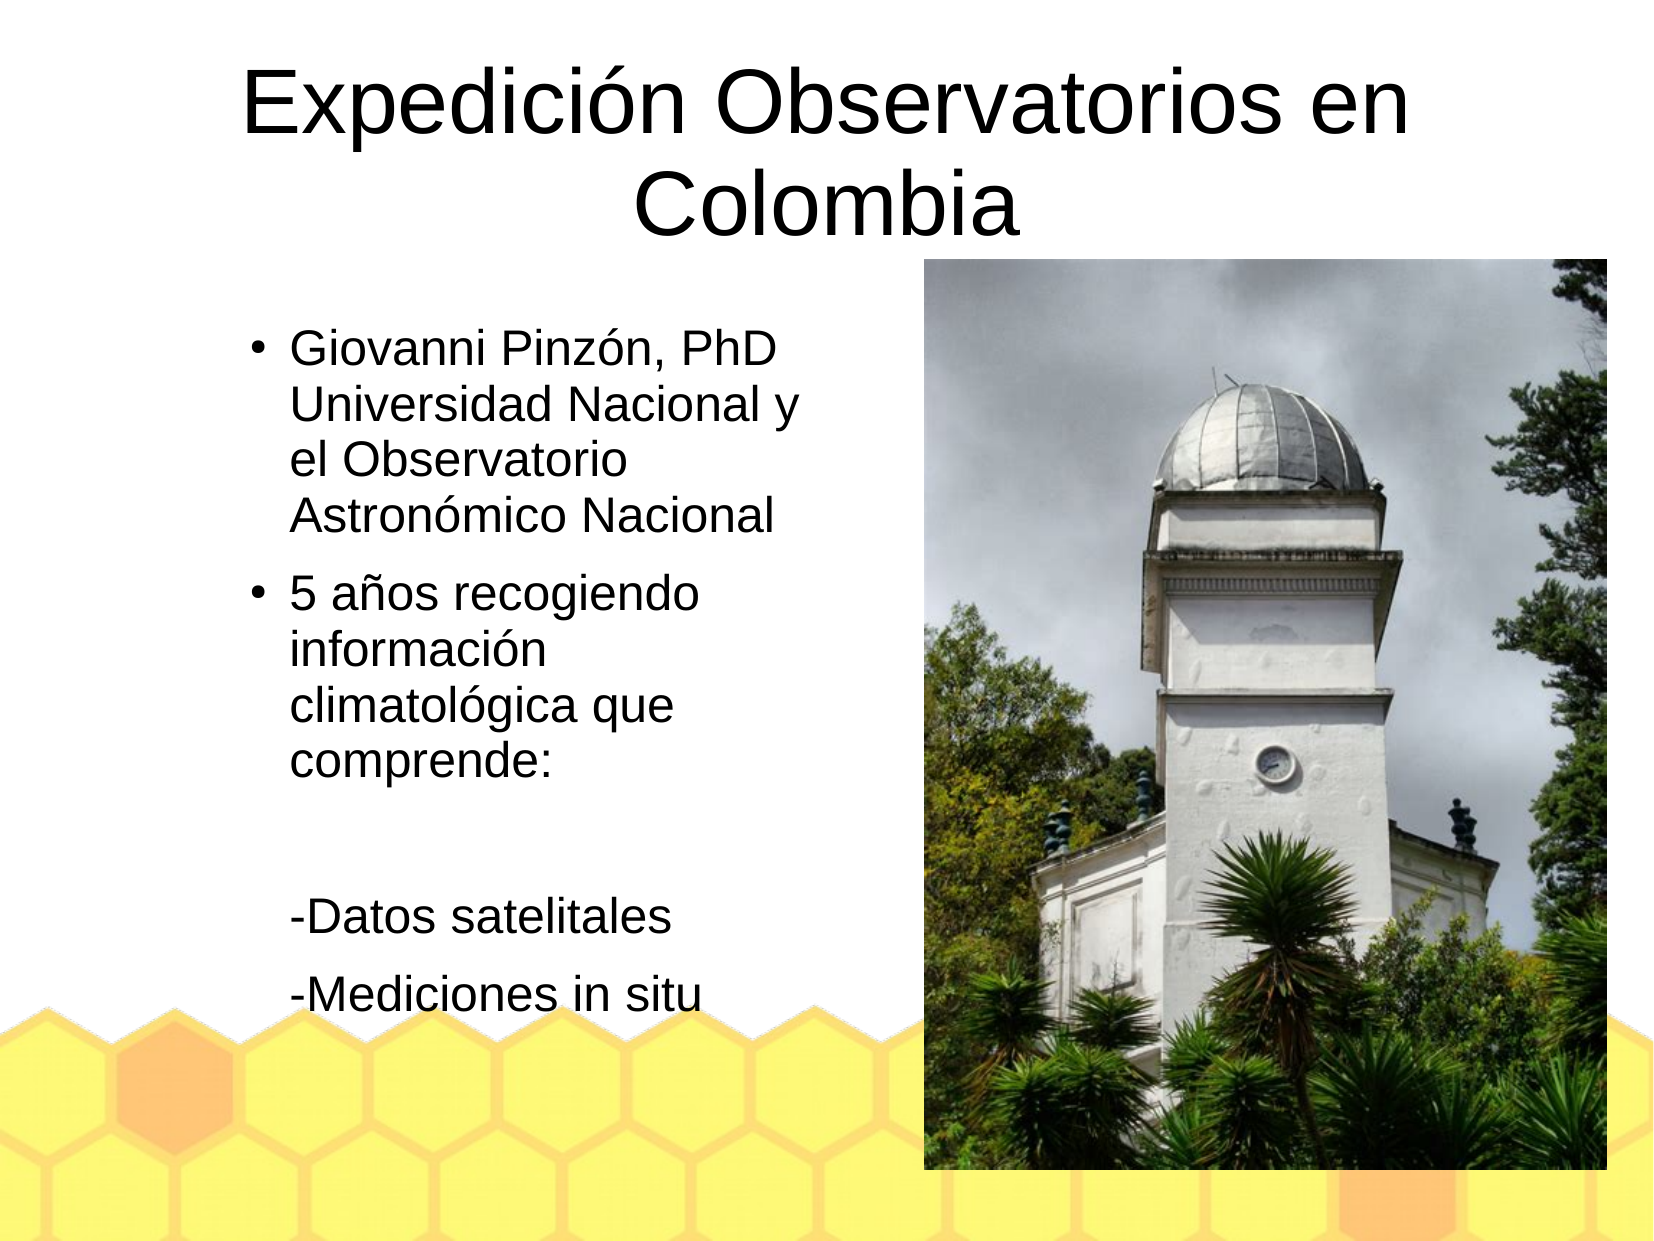

# Expedición Observatorios en Colombia
Giovanni Pinzón, PhD Universidad Nacional y el Observatorio Astronómico Nacional
5 años recogiendo información climatológica que comprende:
-Datos satelitales
-Mediciones in situ